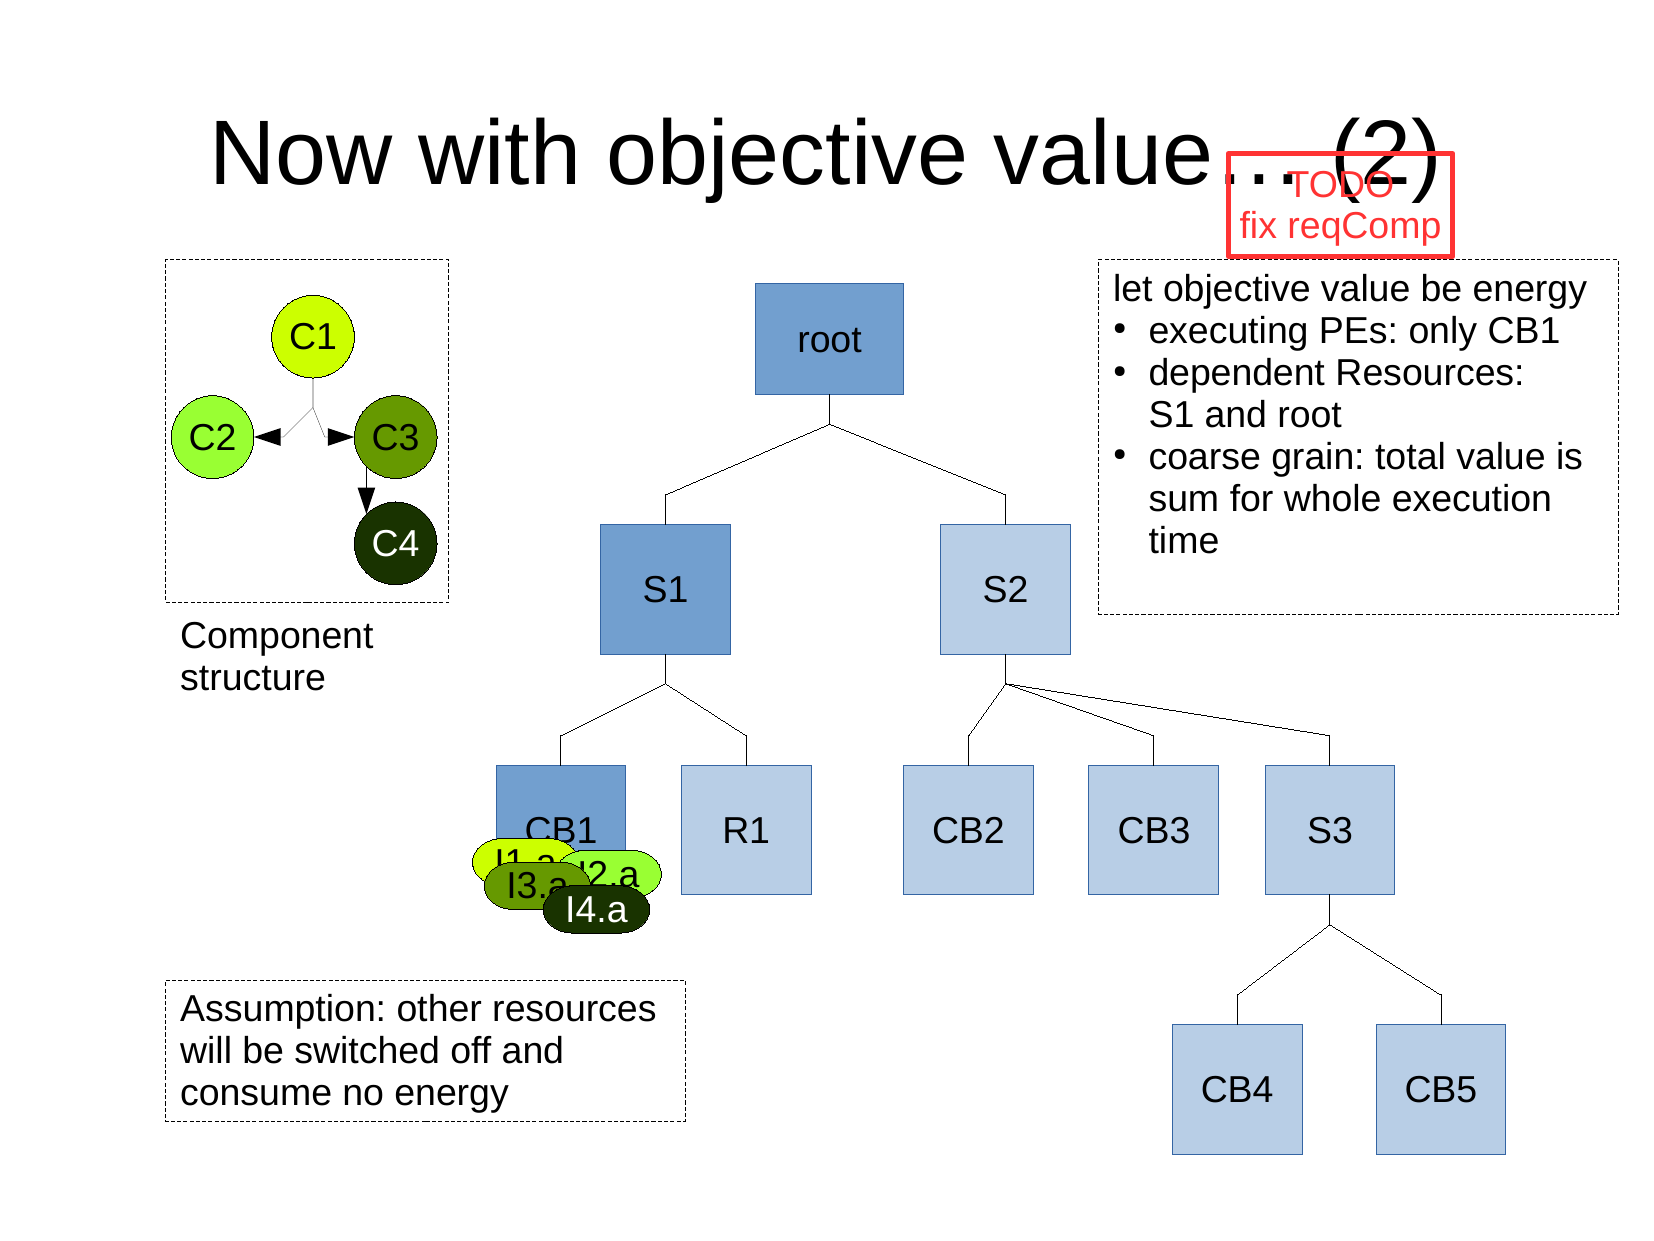

# Now with objective value… (2)
TODO
fix reqComp
let objective value be energy
executing PEs: only CB1
dependent Resources:
S1 and root
coarse grain: total value is
sum for whole execution time
root
C1
C2
C3
C4
S1
S2
Component
structure
CB1
R1
CB2
CB3
S3
I1.a
I2.a
I3.a
I4.a
Assumption: other resources
will be switched off and consume no energy
CB4
CB5